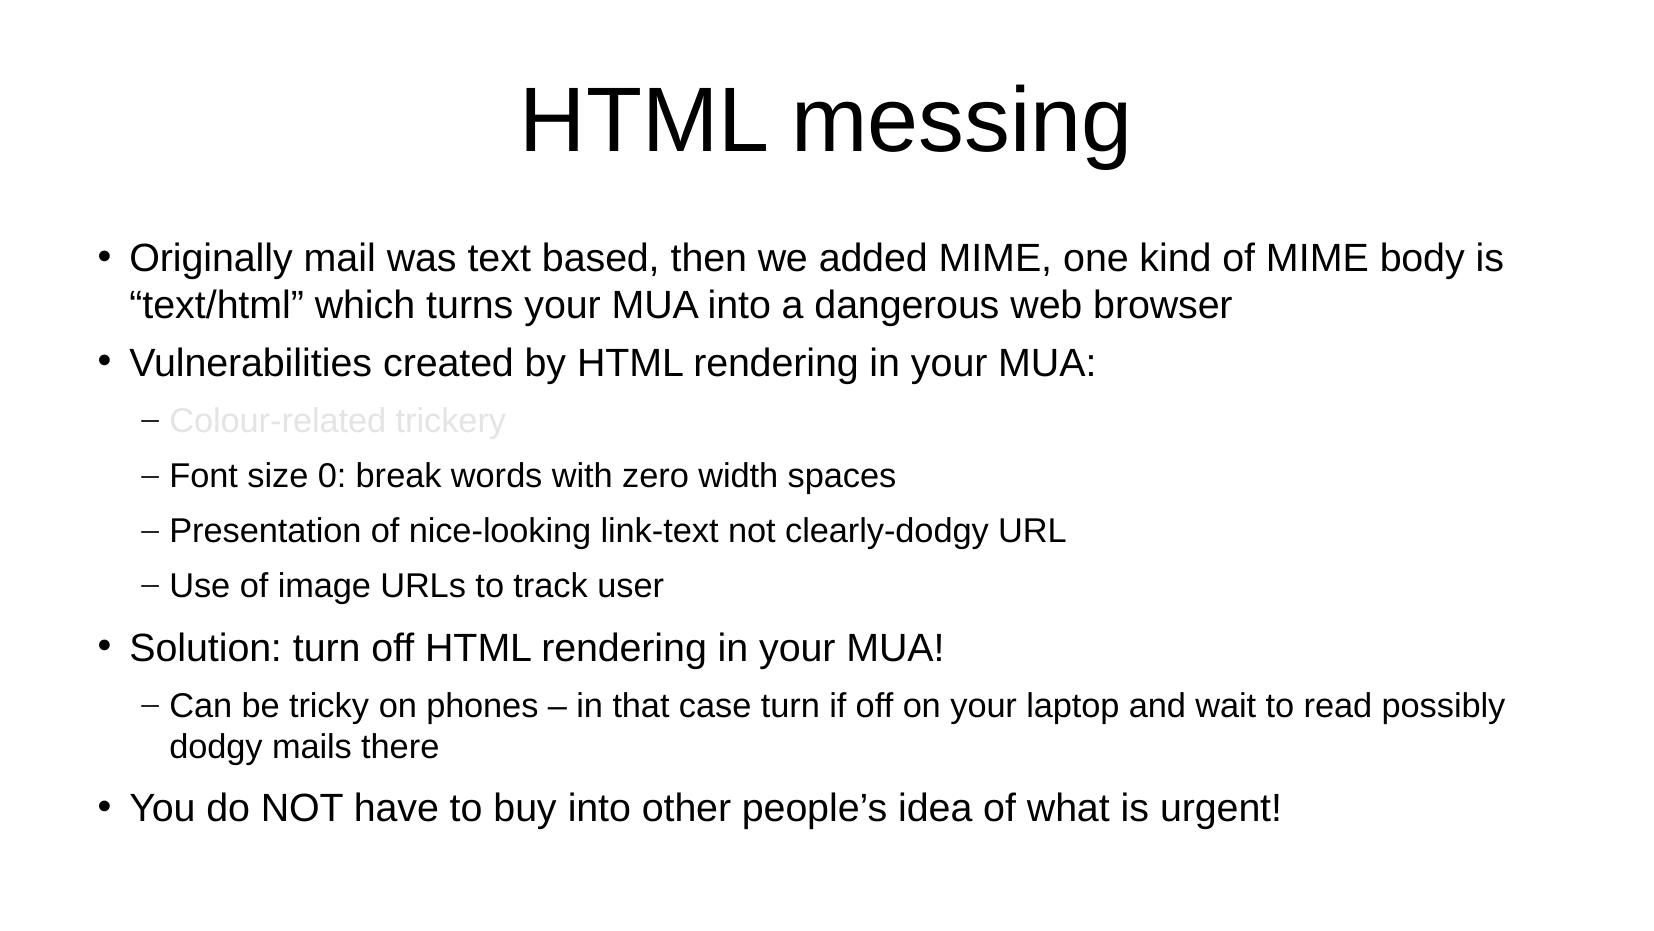

# HTML messing
Originally mail was text based, then we added MIME, one kind of MIME body is “text/html” which turns your MUA into a dangerous web browser
Vulnerabilities created by HTML rendering in your MUA:
Colour-related trickery
Font size 0: break words with zero width spaces
Presentation of nice-looking link-text not clearly-dodgy URL
Use of image URLs to track user
Solution: turn off HTML rendering in your MUA!
Can be tricky on phones – in that case turn if off on your laptop and wait to read possibly dodgy mails there
You do NOT have to buy into other people’s idea of what is urgent!